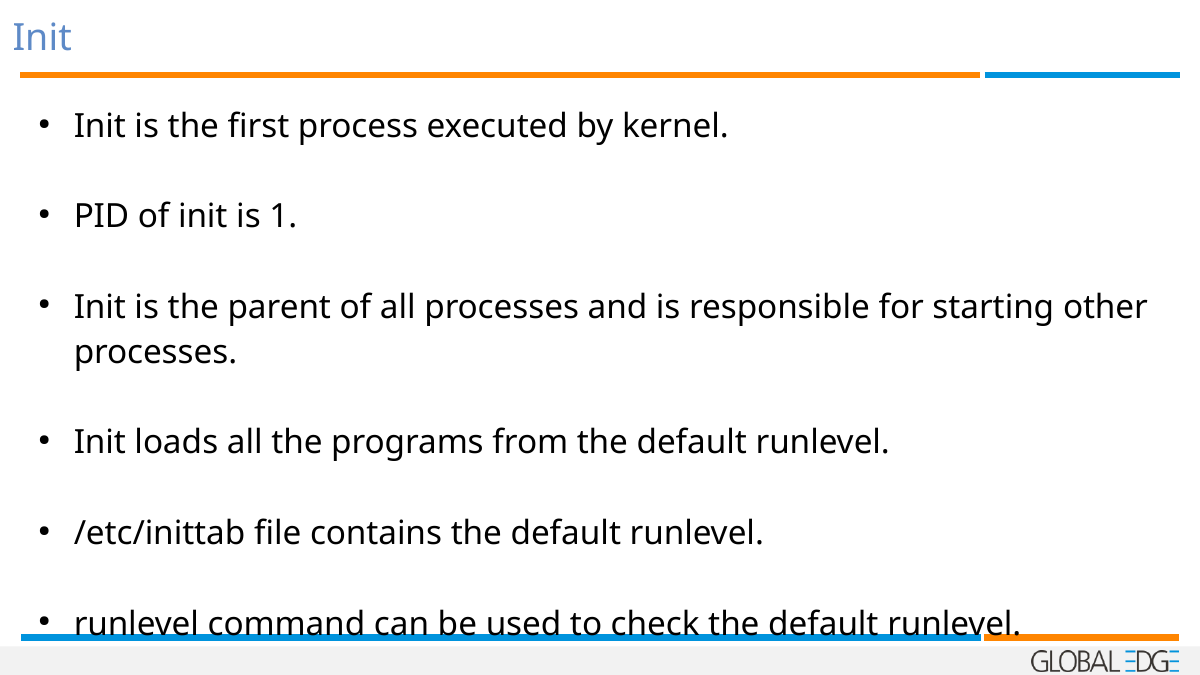

# Init
Init is the first process executed by kernel.
PID of init is 1.
Init is the parent of all processes and is responsible for starting other processes.
Init loads all the programs from the default runlevel.
/etc/inittab file contains the default runlevel.
runlevel command can be used to check the default runlevel.